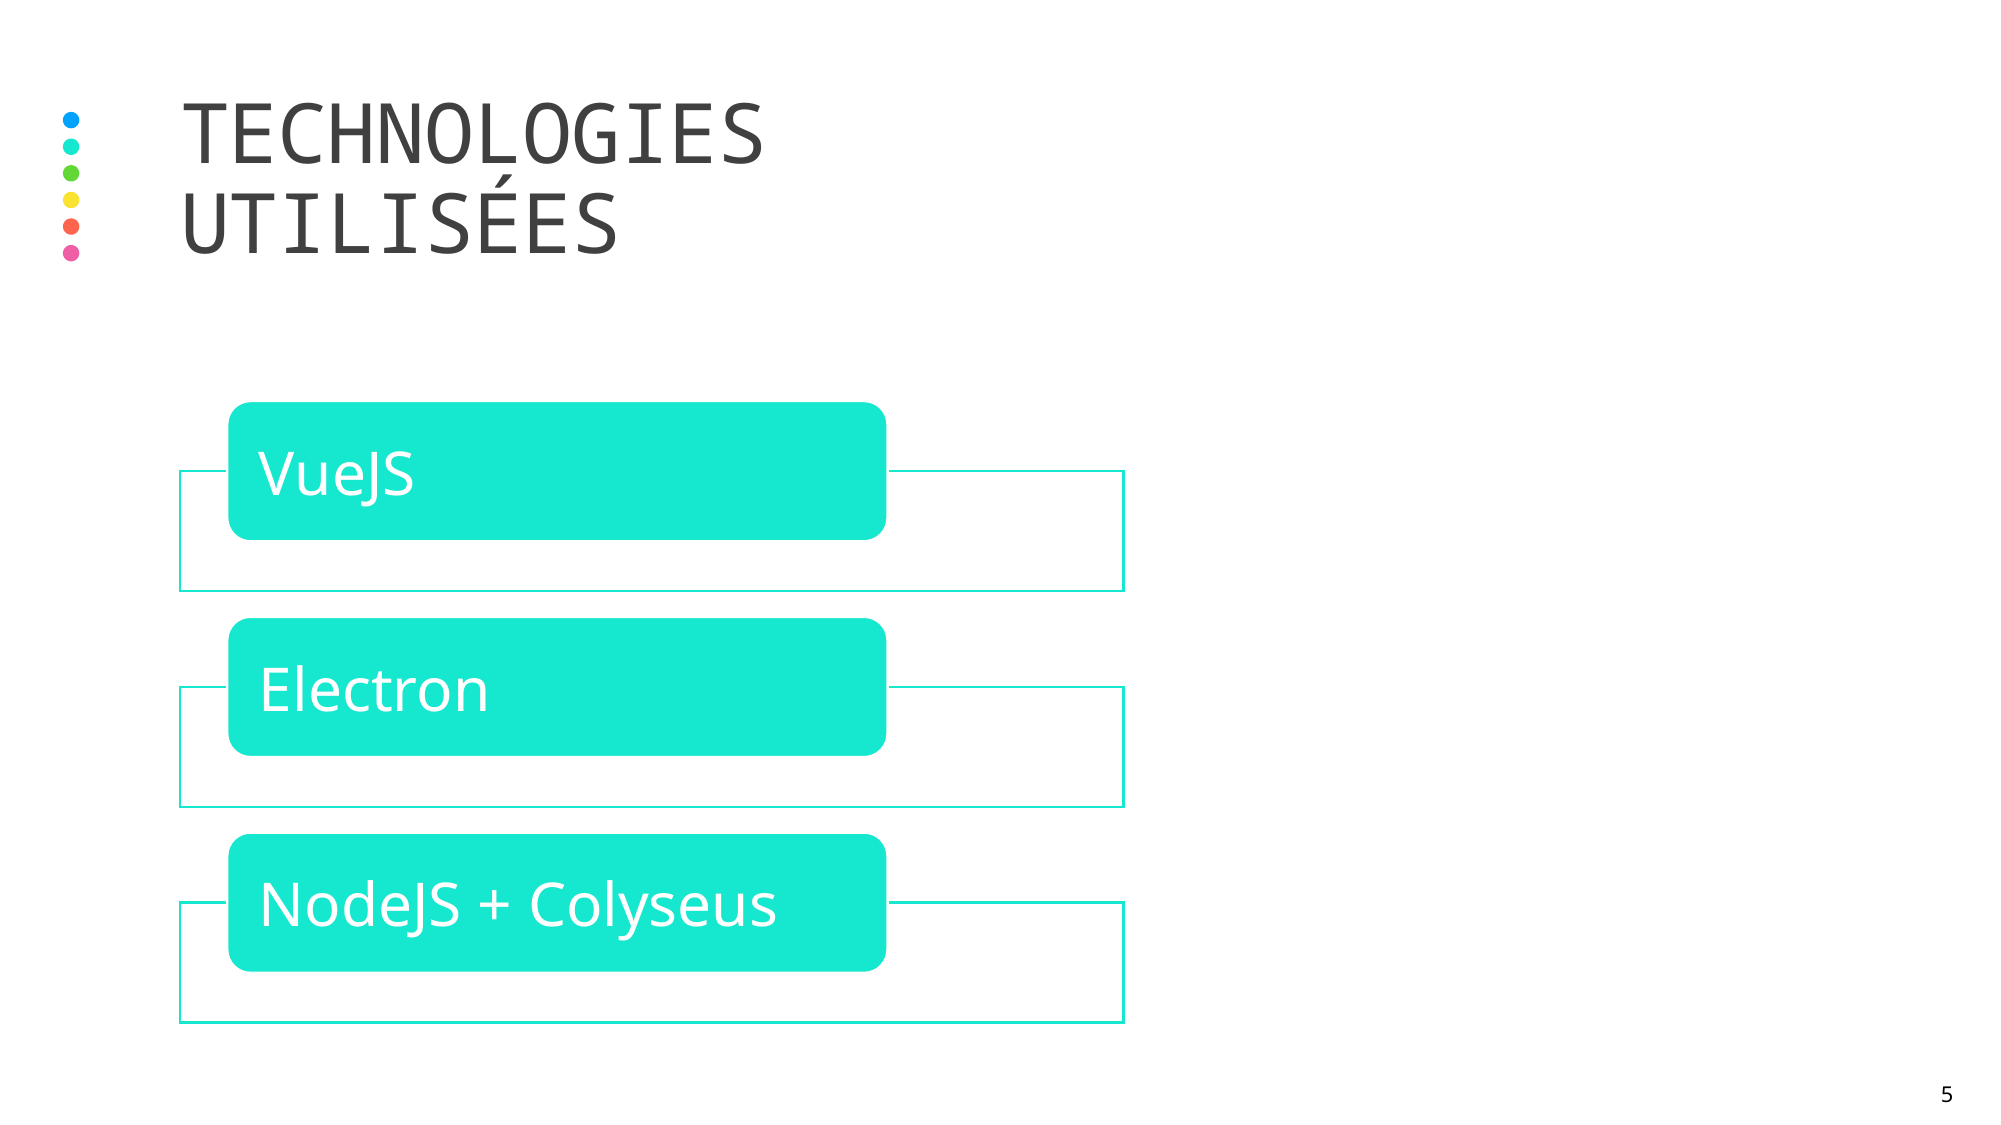

# Technologies utilisées
VueJS
Electron
NodeJS + Colyseus